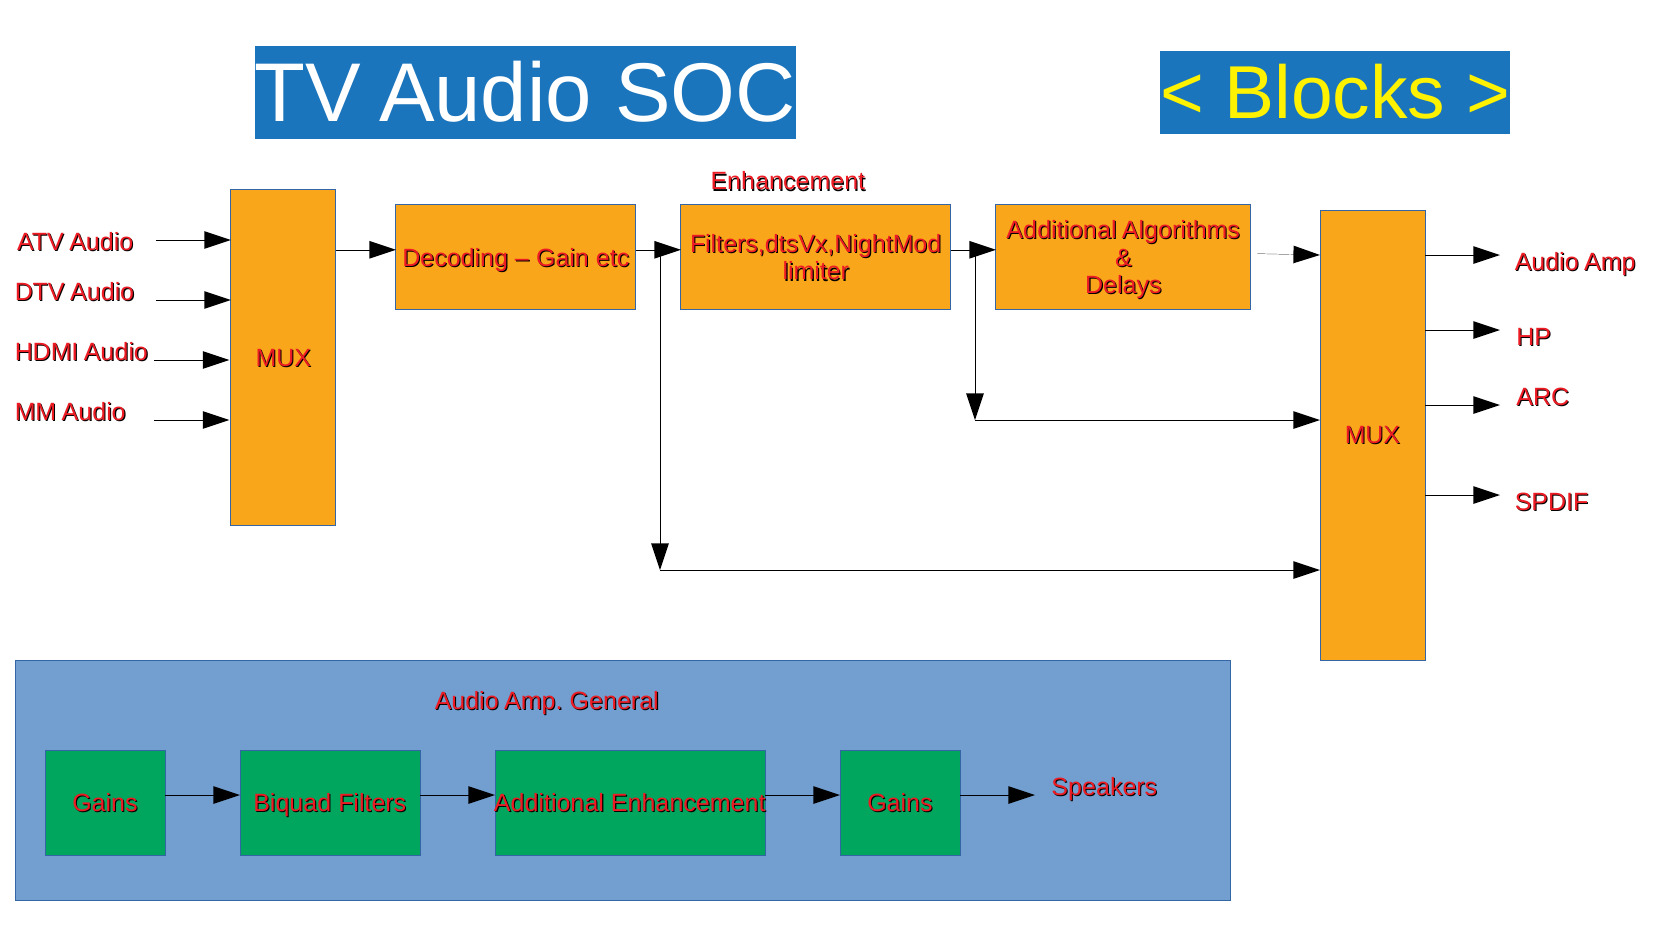

< Blocks >
# TV Audio SOC
Enhancement
MUX
Decoding – Gain etc
Filters,dtsVx,NightMod
limiter
Additional Algorithms
&
Delays
MUX
ATV Audio
Audio Amp
DTV Audio
HP
HDMI Audio
ARC
MM Audio
SPDIF
Audio Amp. General
Gains
Biquad Filters
Additional Enhancement
Gains
Speakers